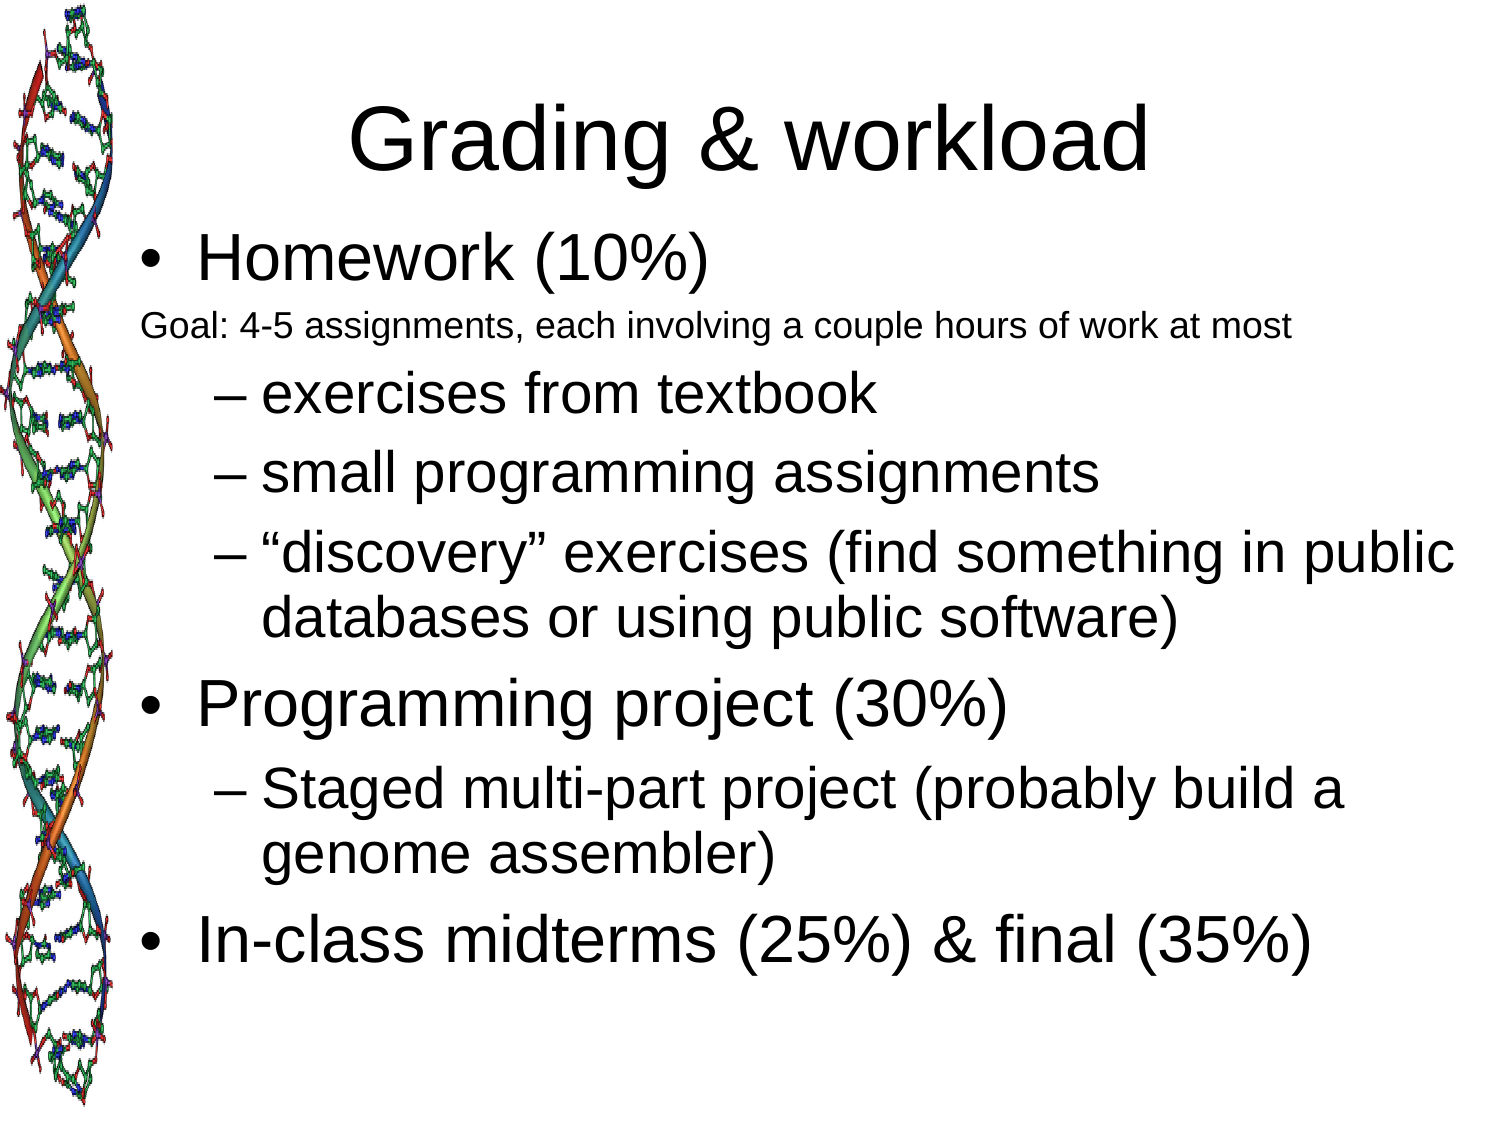

# Grading & workload
Homework (10%)
Goal: 4-5 assignments, each involving a couple hours of work at most
exercises from textbook
small programming assignments
“discovery” exercises (find something in public databases or using public software)
Programming project (30%)
Staged multi-part project (probably build a genome assembler)
In-class midterms (25%) & final (35%)